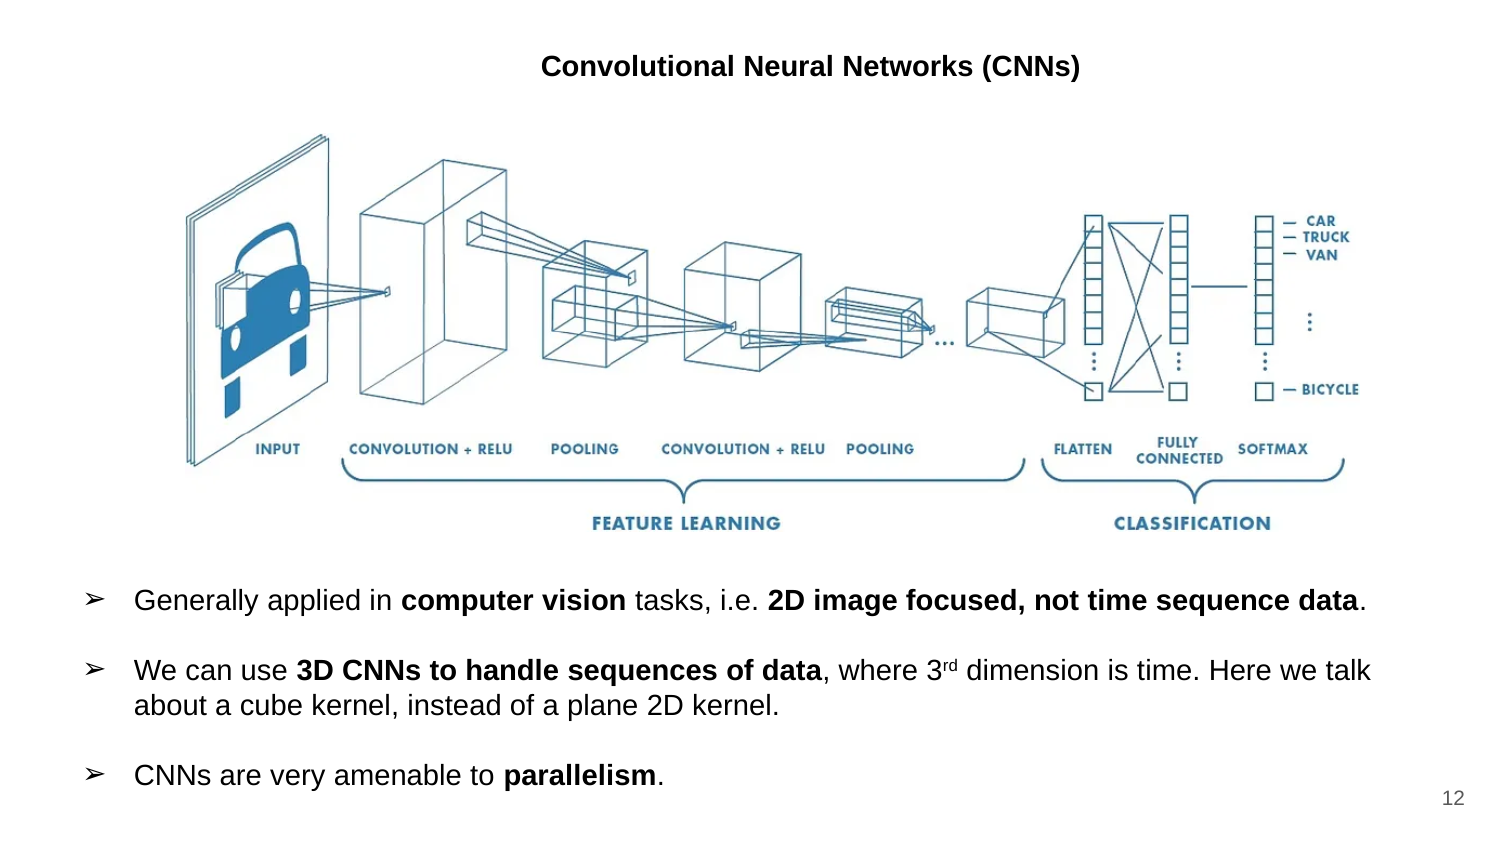

Convolutional Neural Networks (CNNs)
Generally applied in computer vision tasks, i.e. 2D image focused, not time sequence data.
We can use 3D CNNs to handle sequences of data, where 3rd dimension is time. Here we talk about a cube kernel, instead of a plane 2D kernel.
CNNs are very amenable to parallelism.